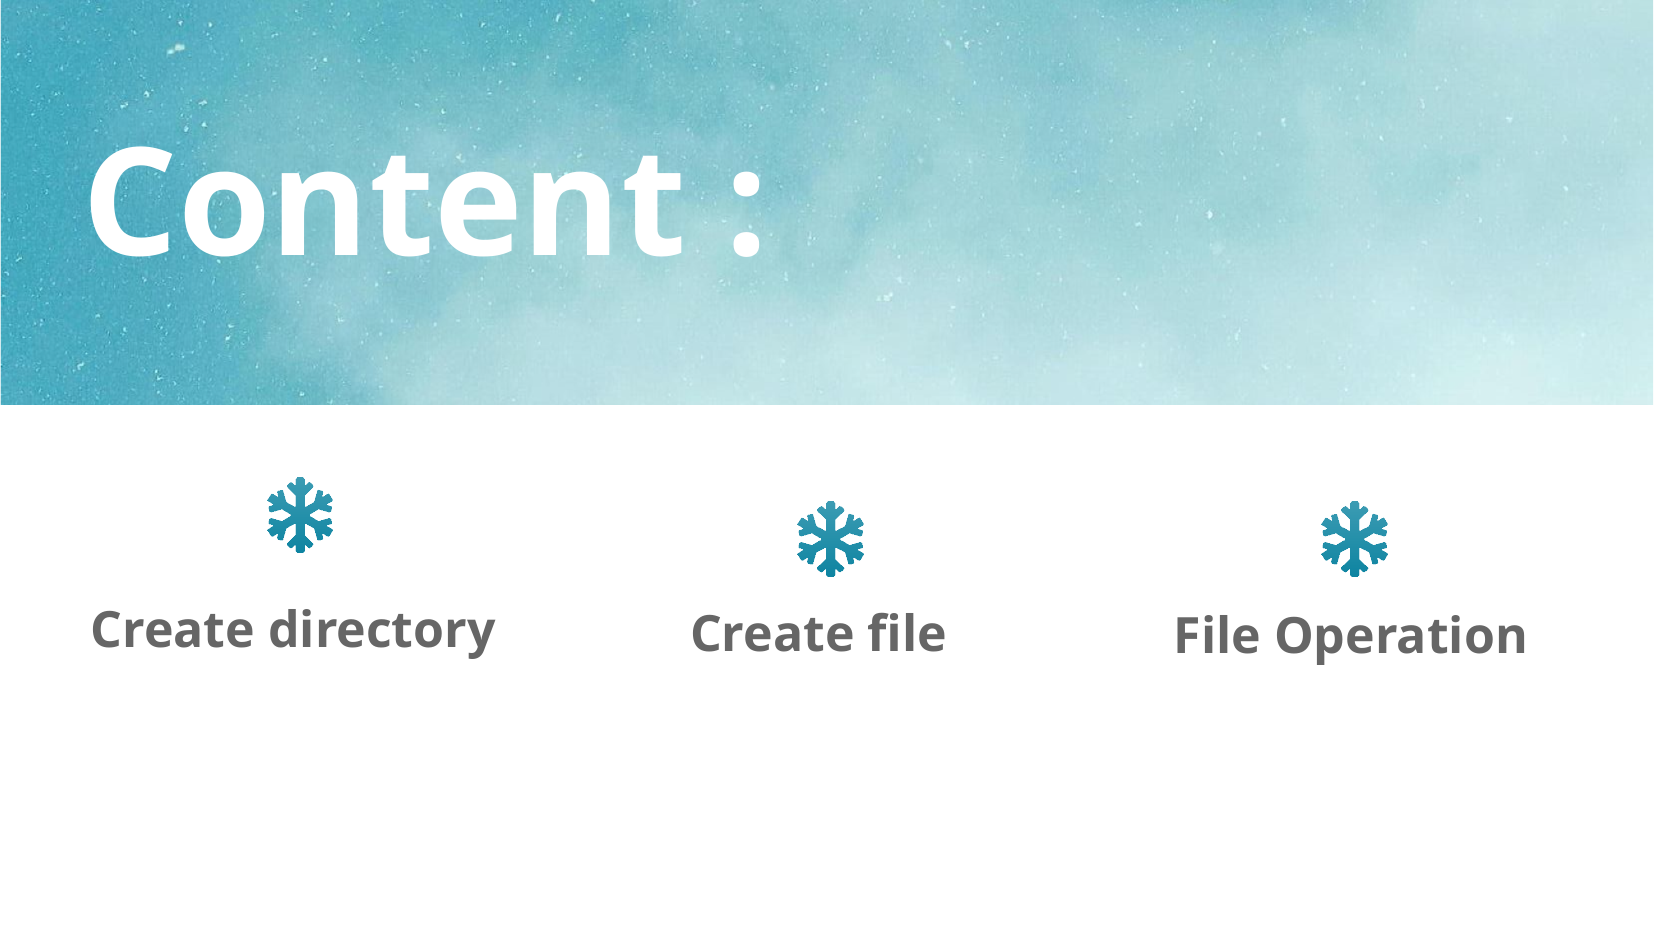

# Content :
Create directory
Create file
File Operation